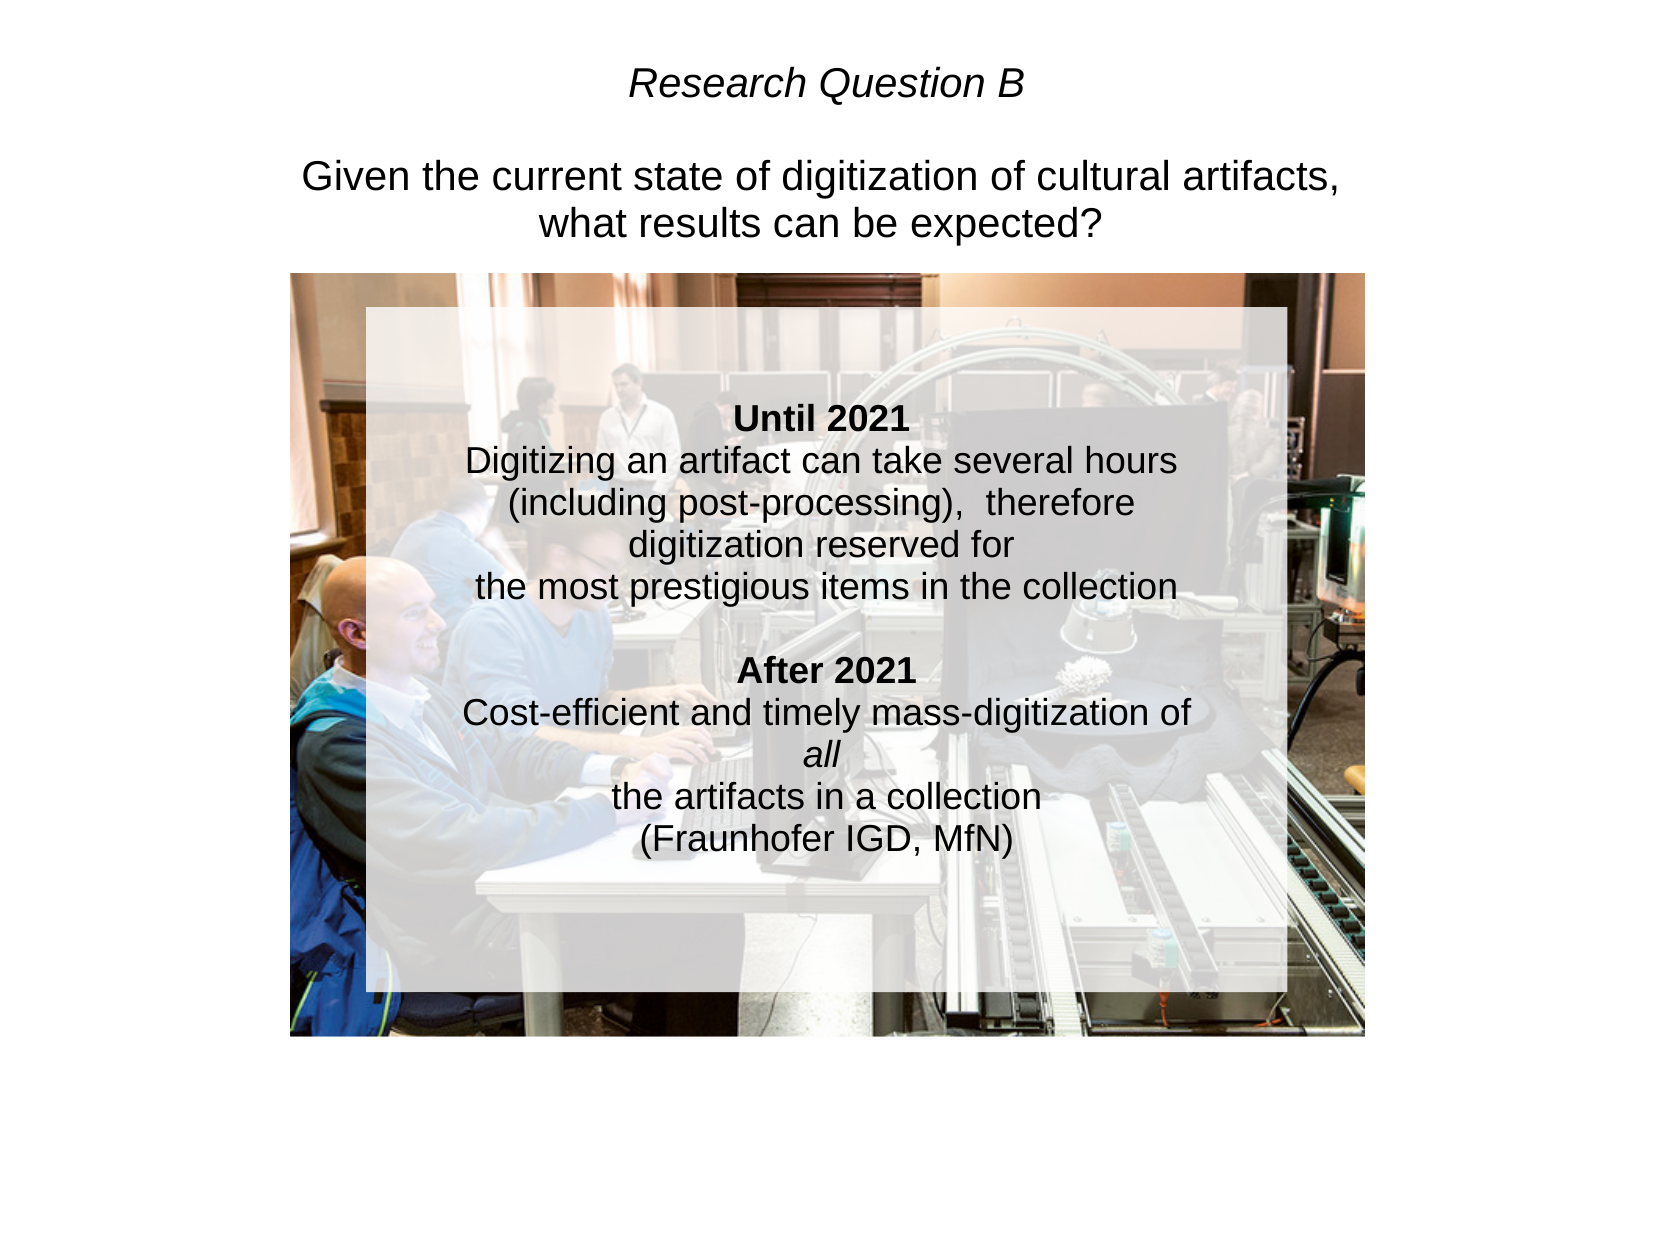

# Research Question B Given the current state of digitization of cultural artifacts, what results can be expected?
Until 2021
Digitizing an artifact can take several hours
(including post-processing), therefore
digitization reserved for
the most prestigious items in the collection
After 2021
 Cost-efficient and timely mass-digitization of
all
the artifacts in a collection
(Fraunhofer IGD, MfN)